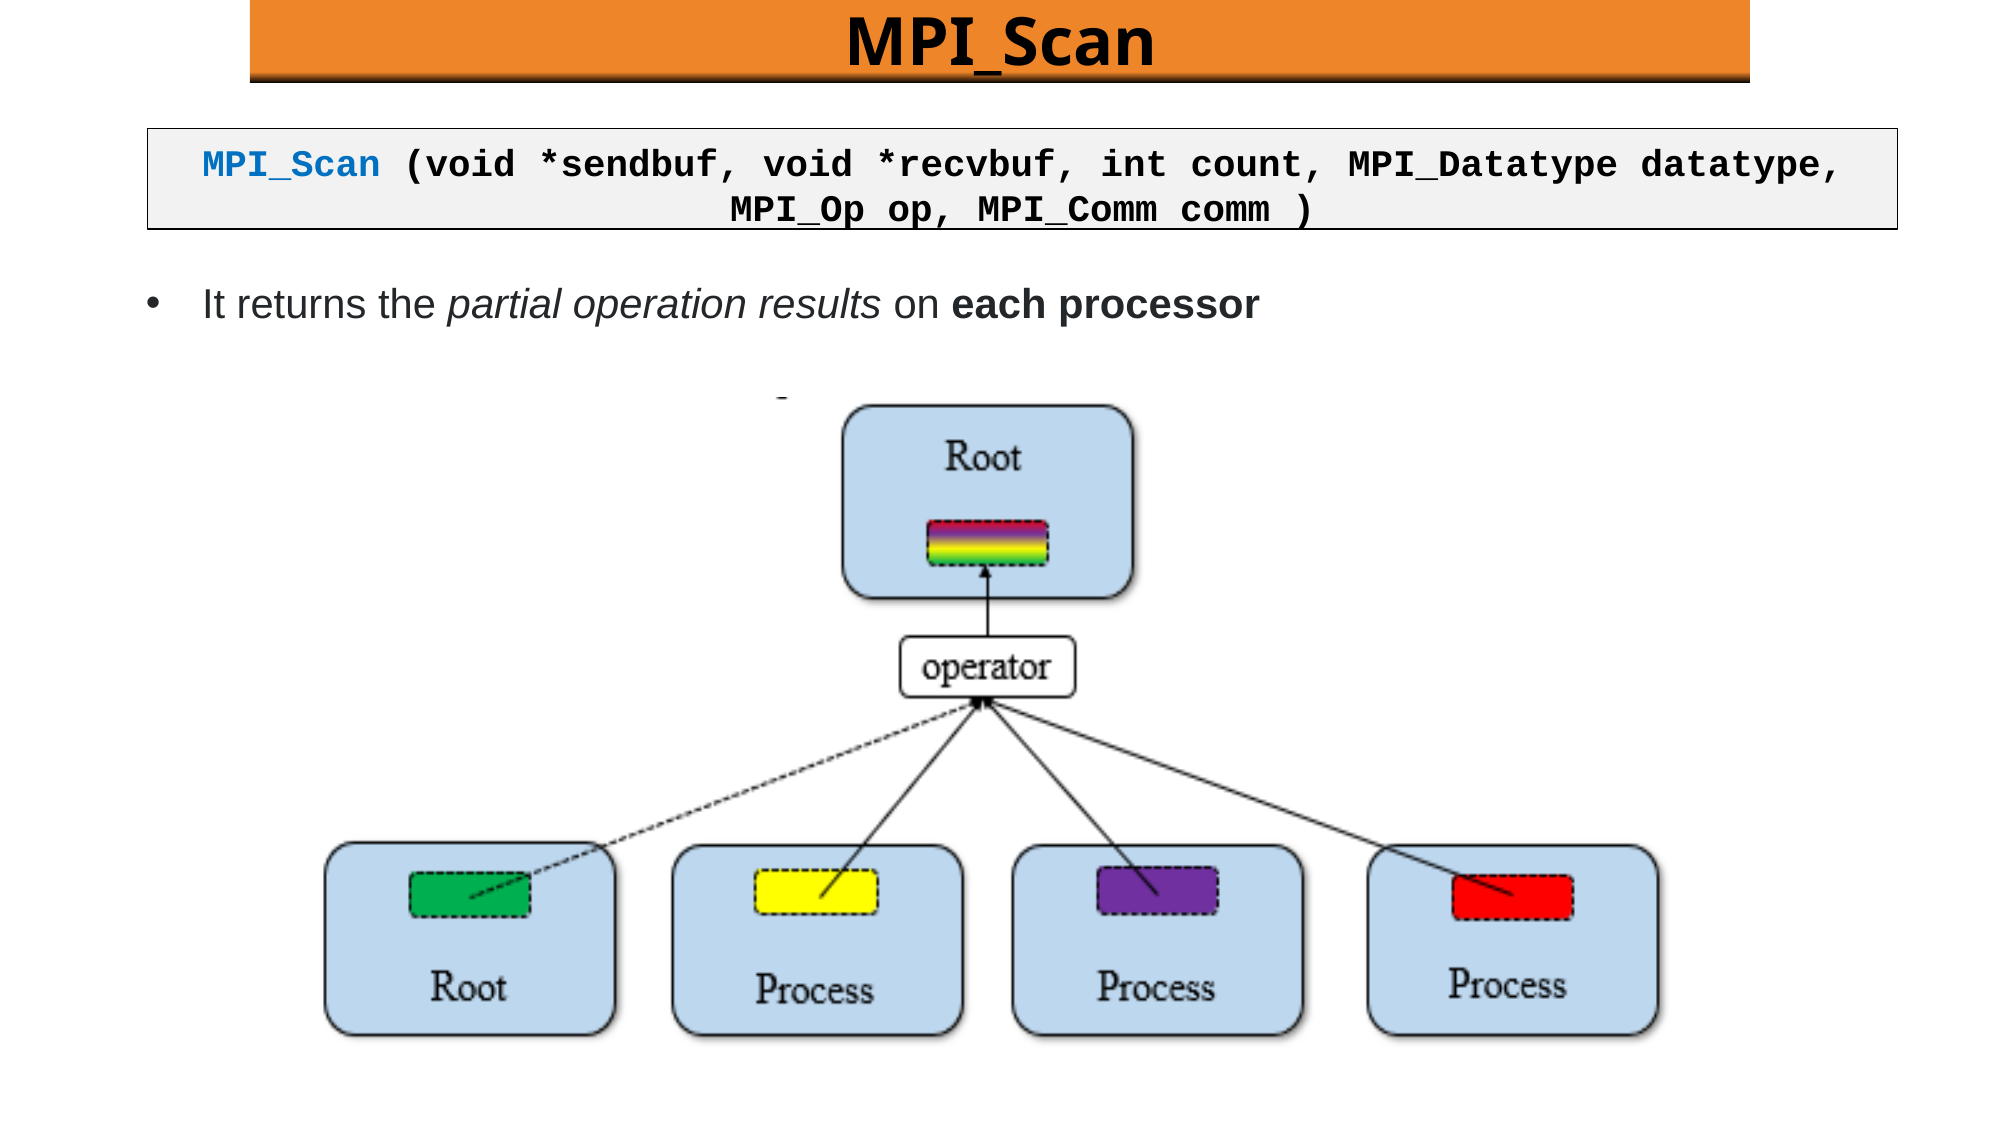

# MPI_Scan
MPI_Scan (void *sendbuf, void *recvbuf, int count, MPI_Datatype datatype, MPI_Op op, MPI_Comm comm )
It returns the partial operation results on each processor
Process
Data Data
Data Data
Process
Process
Process
Root